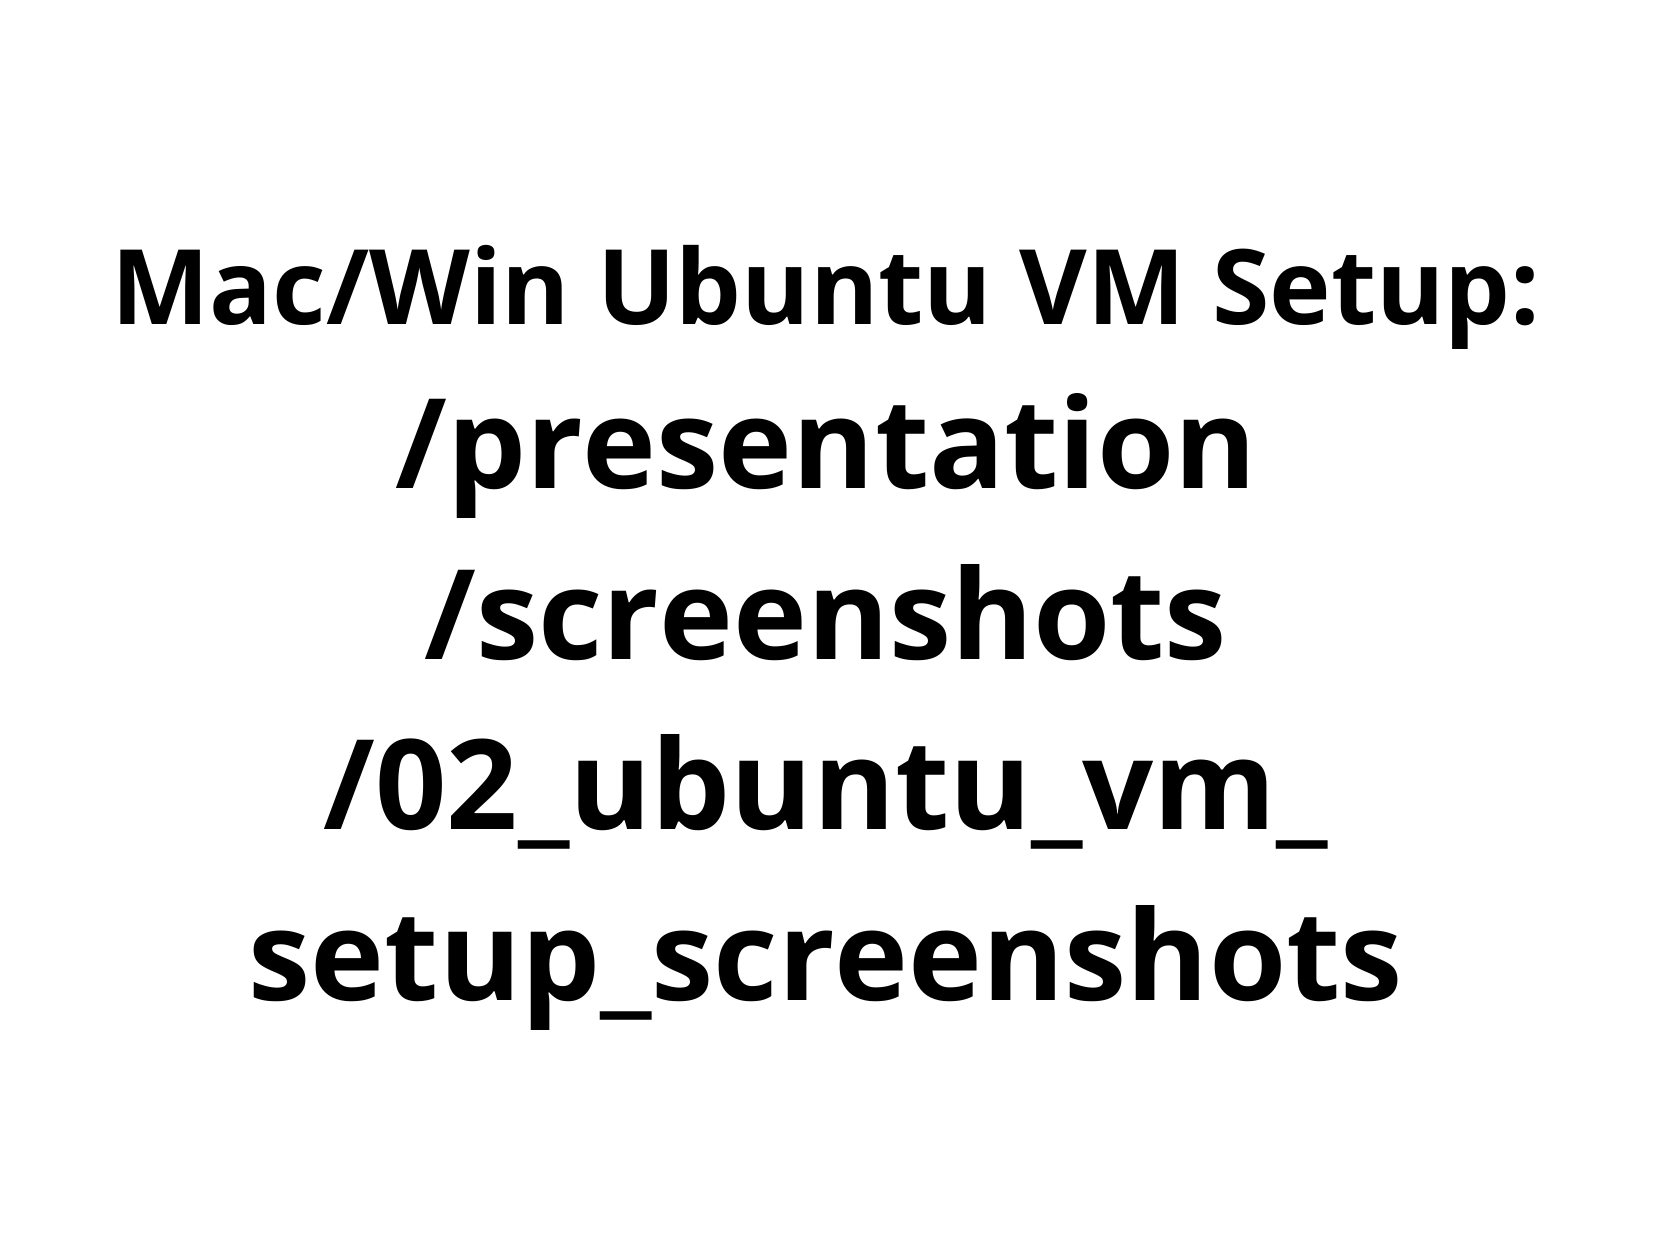

# Mac/Win Ubuntu VM Setup: /presentation /screenshots /02_ubuntu_vm_ setup_screenshots